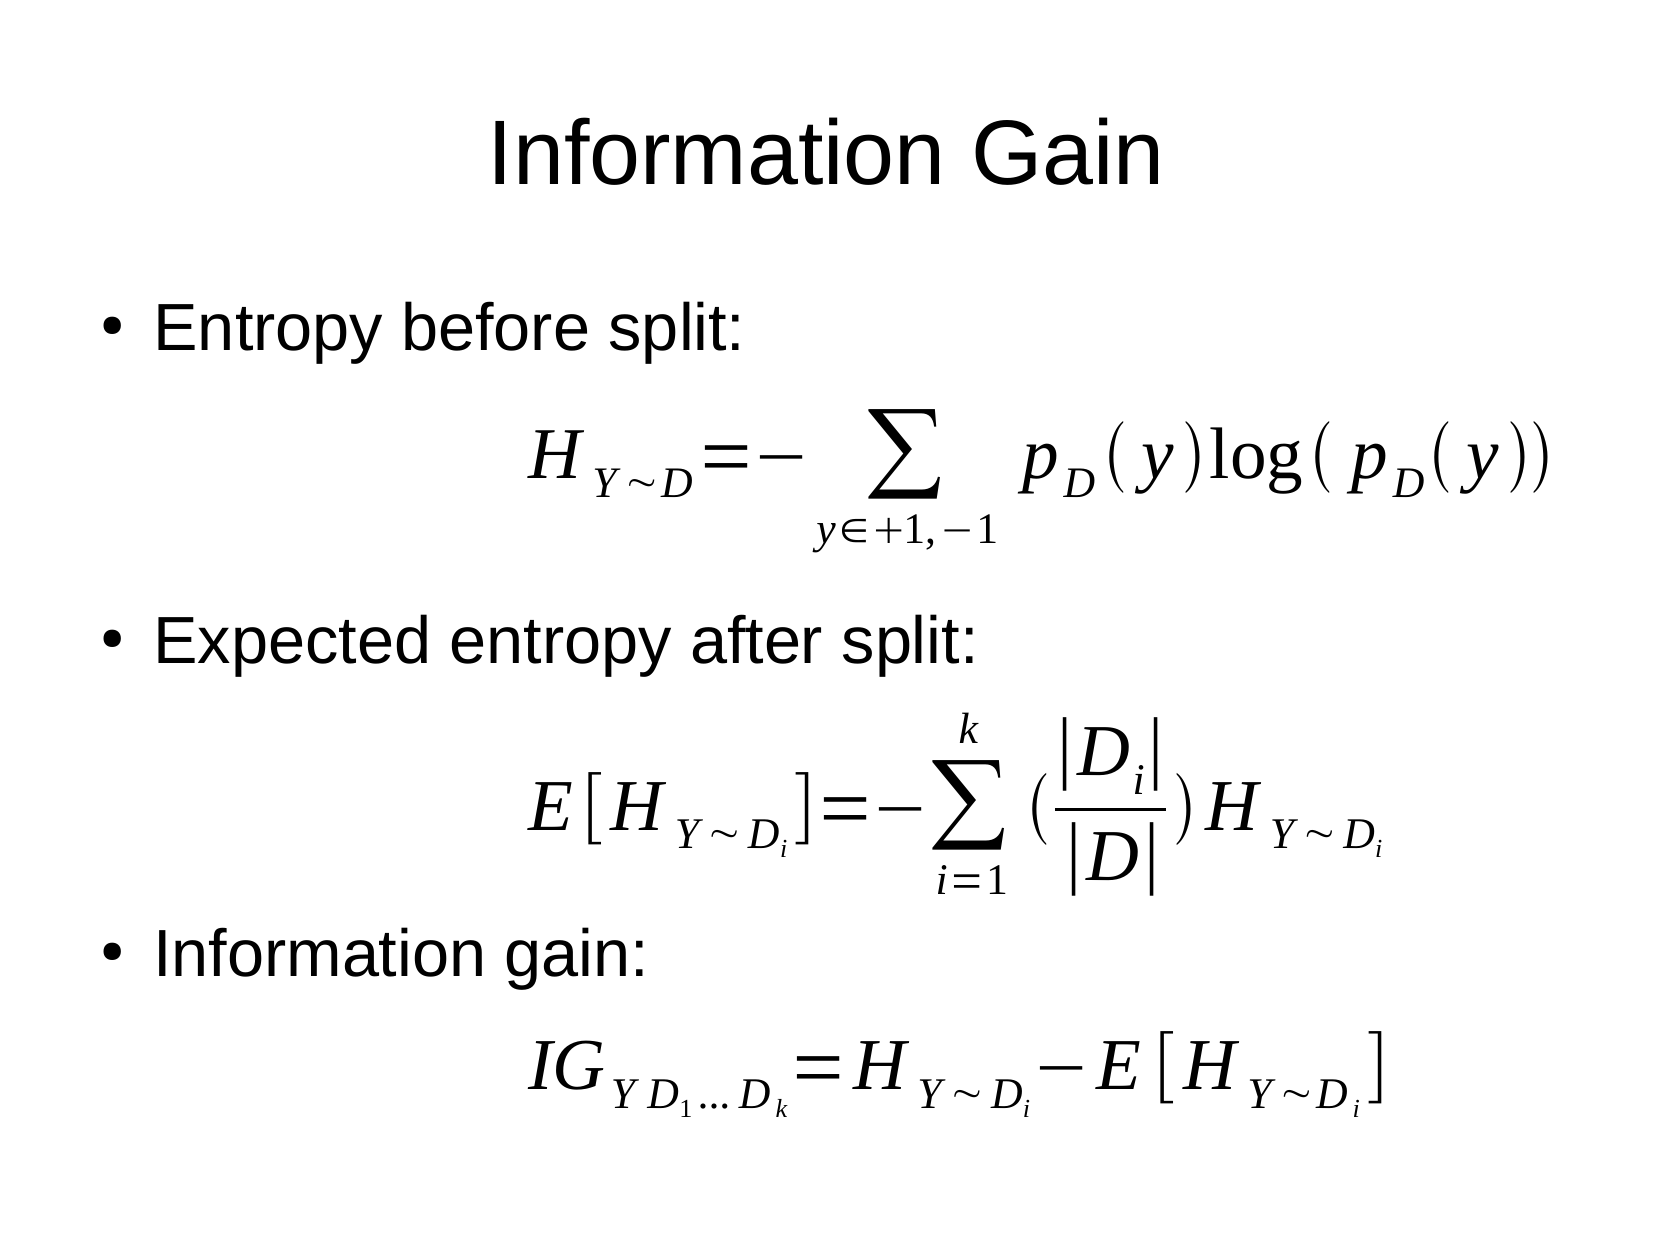

# Information Gain
Entropy before split:
Expected entropy after split:
Information gain: